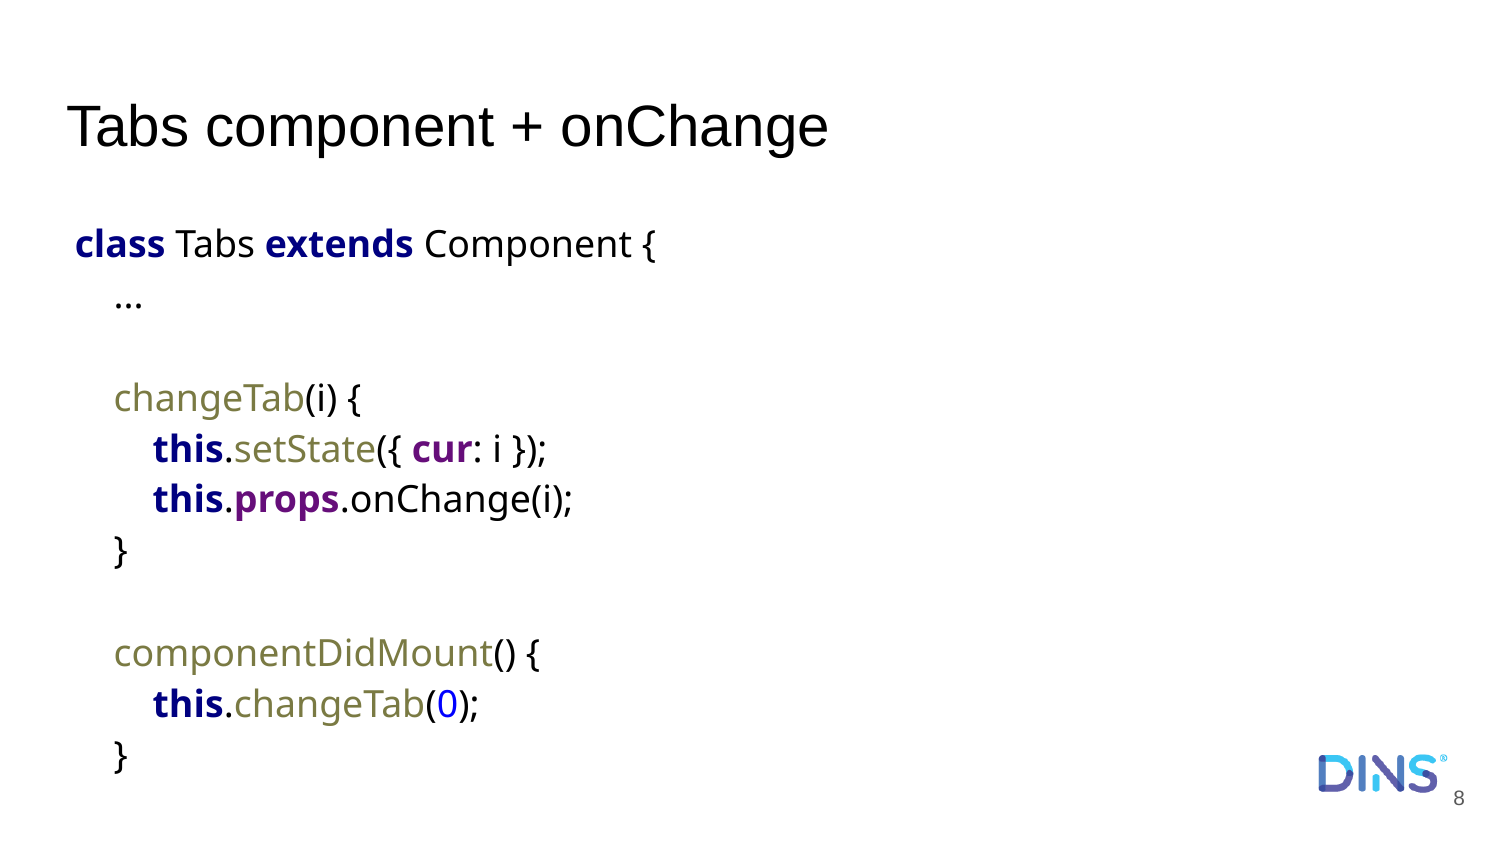

# Tabs component + onChange
class Tabs extends Component {
 ...
 changeTab(i) {
 this.setState({ cur: i });
 this.props.onChange(i);
 }
 componentDidMount() {
 this.changeTab(0);
 }
 ...
}
8